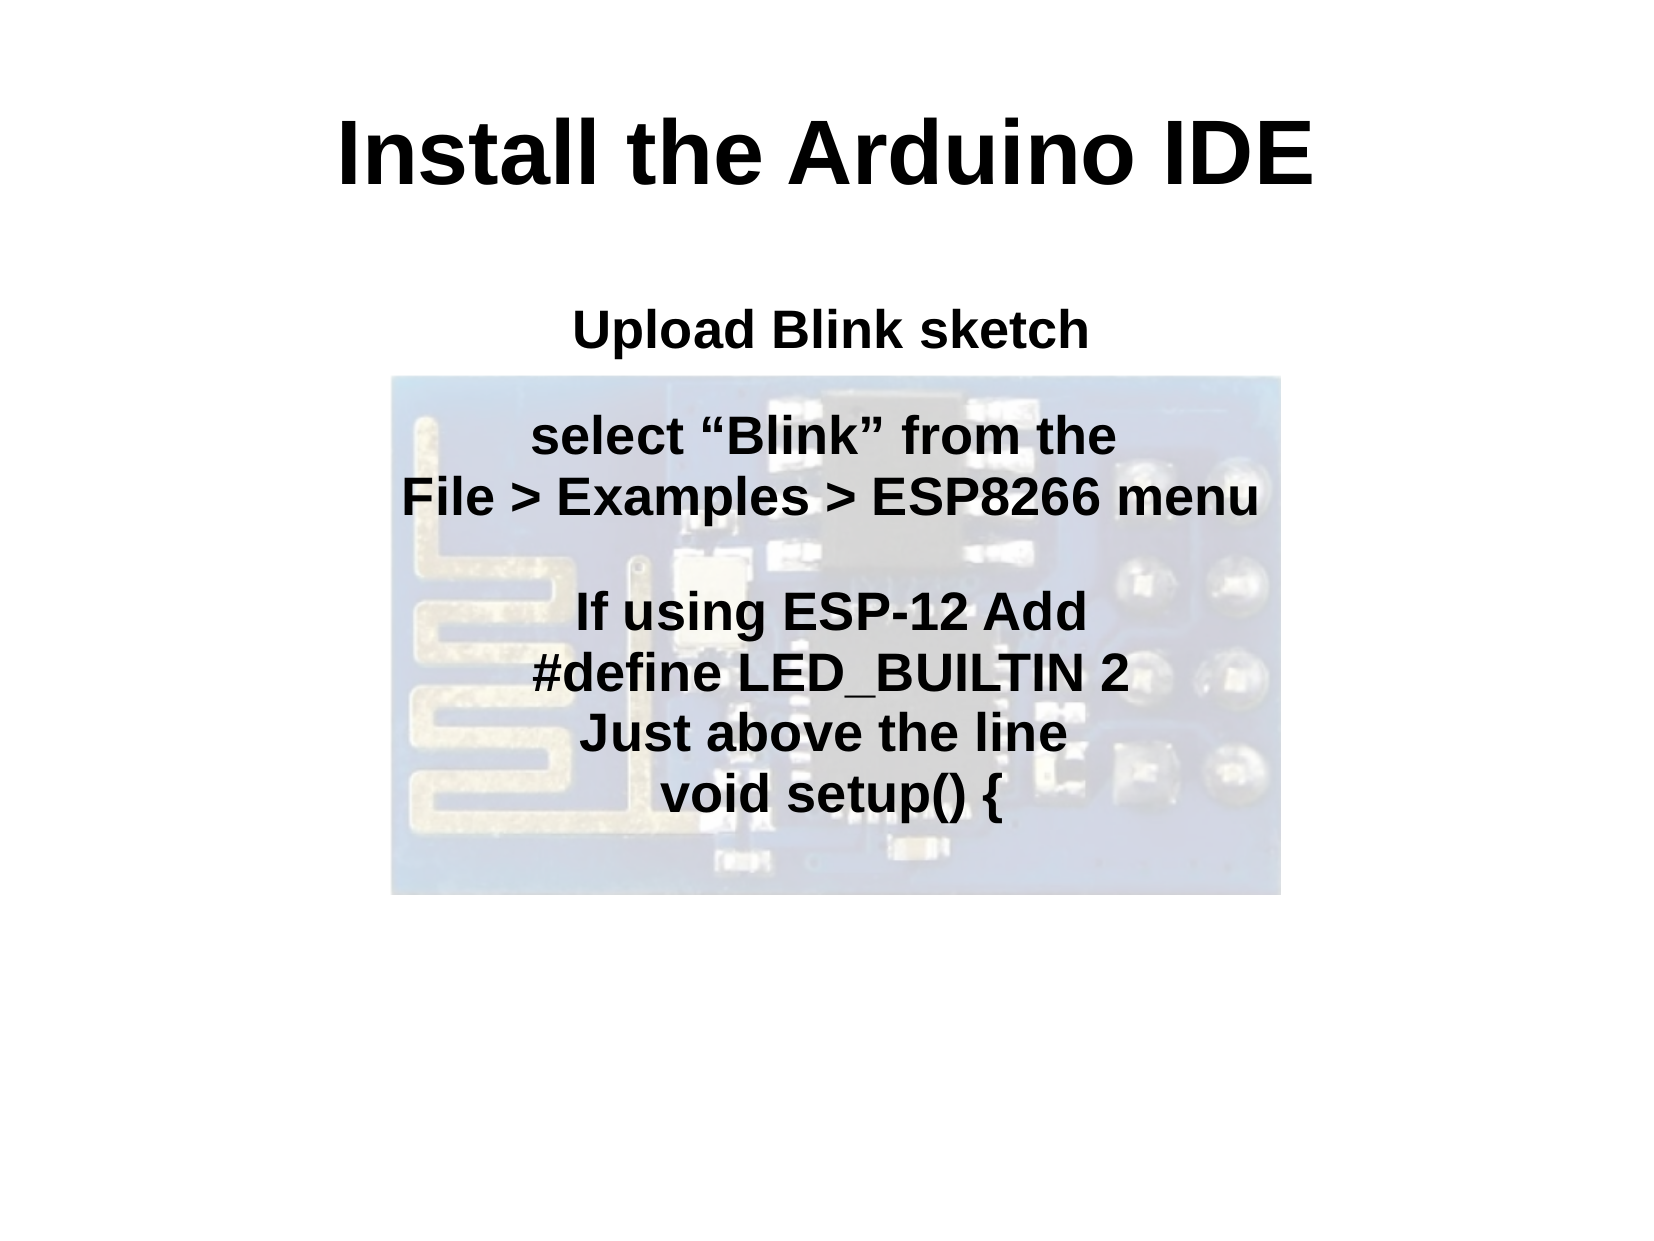

# Install the Arduino IDE
Upload Blink sketch
select “Blink” from the
File > Examples > ESP8266 menu
If using ESP-12 Add
#define LED_BUILTIN 2
Just above the line
void setup() {